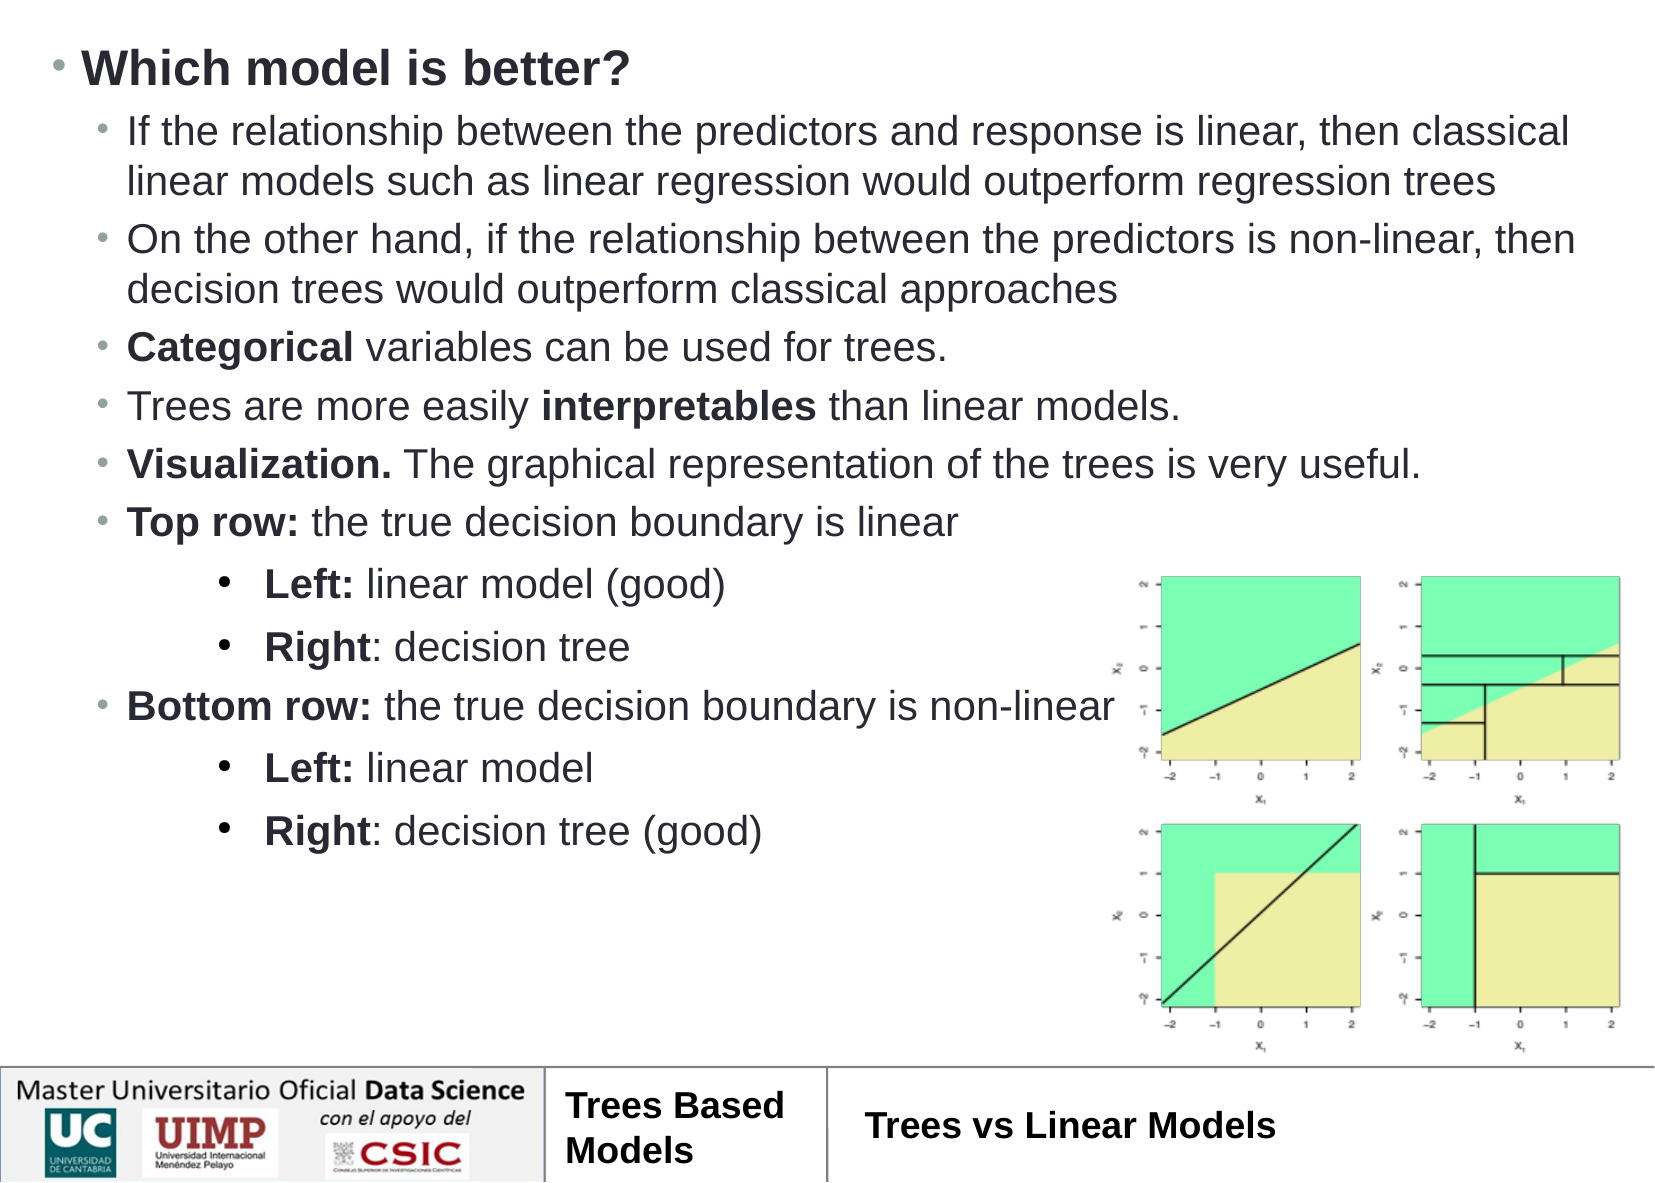

# Which model is better?
If the relationship between the predictors and response is linear, then classical linear models such as linear regression would outperform regression trees
On the other hand, if the relationship between the predictors is non-linear, then decision trees would outperform classical approaches
Categorical variables can be used for trees.
Trees are more easily interpretables than linear models.
Visualization. The graphical representation of the trees is very useful.
Top row: the true decision boundary is linear
Left: linear model (good)
Right: decision tree
Bottom row: the true decision boundary is non-linear
Left: linear model
Right: decision tree (good)
Trees vs Linear Models